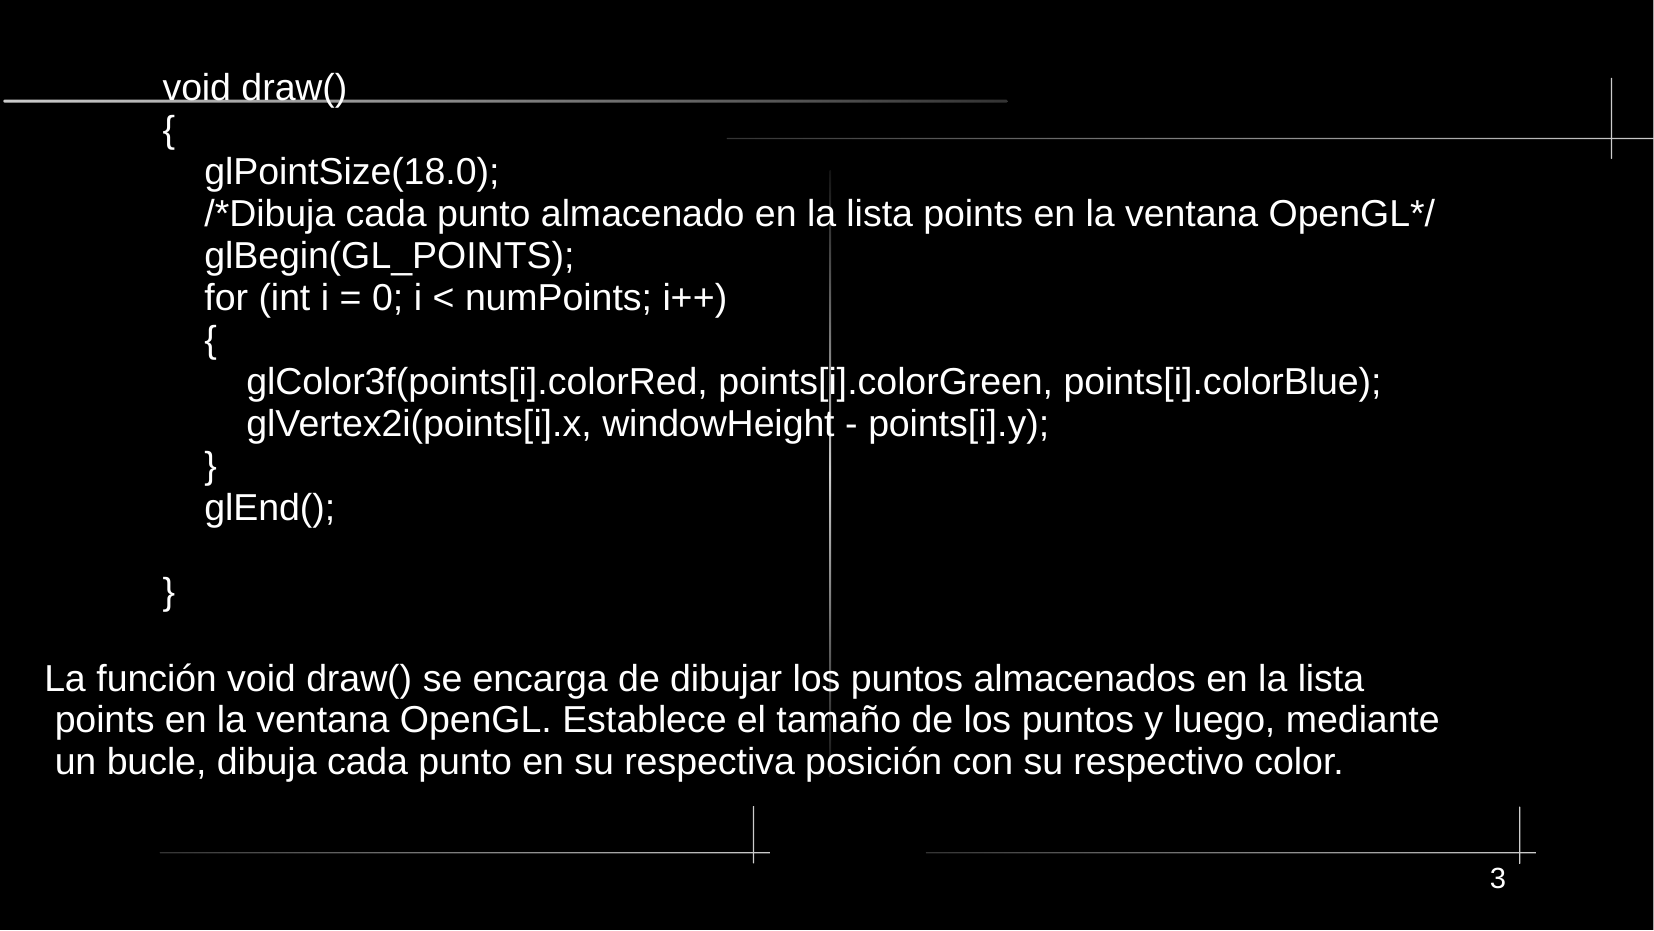

void draw()
{
 glPointSize(18.0);
 /*Dibuja cada punto almacenado en la lista points en la ventana OpenGL*/
 glBegin(GL_POINTS);
 for (int i = 0; i < numPoints; i++)
 {
 glColor3f(points[i].colorRed, points[i].colorGreen, points[i].colorBlue);
 glVertex2i(points[i].x, windowHeight - points[i].y);
 }
 glEnd();
}
La función void draw() se encarga de dibujar los puntos almacenados en la lista
 points en la ventana OpenGL. Establece el tamaño de los puntos y luego, mediante
 un bucle, dibuja cada punto en su respectiva posición con su respectivo color.
3